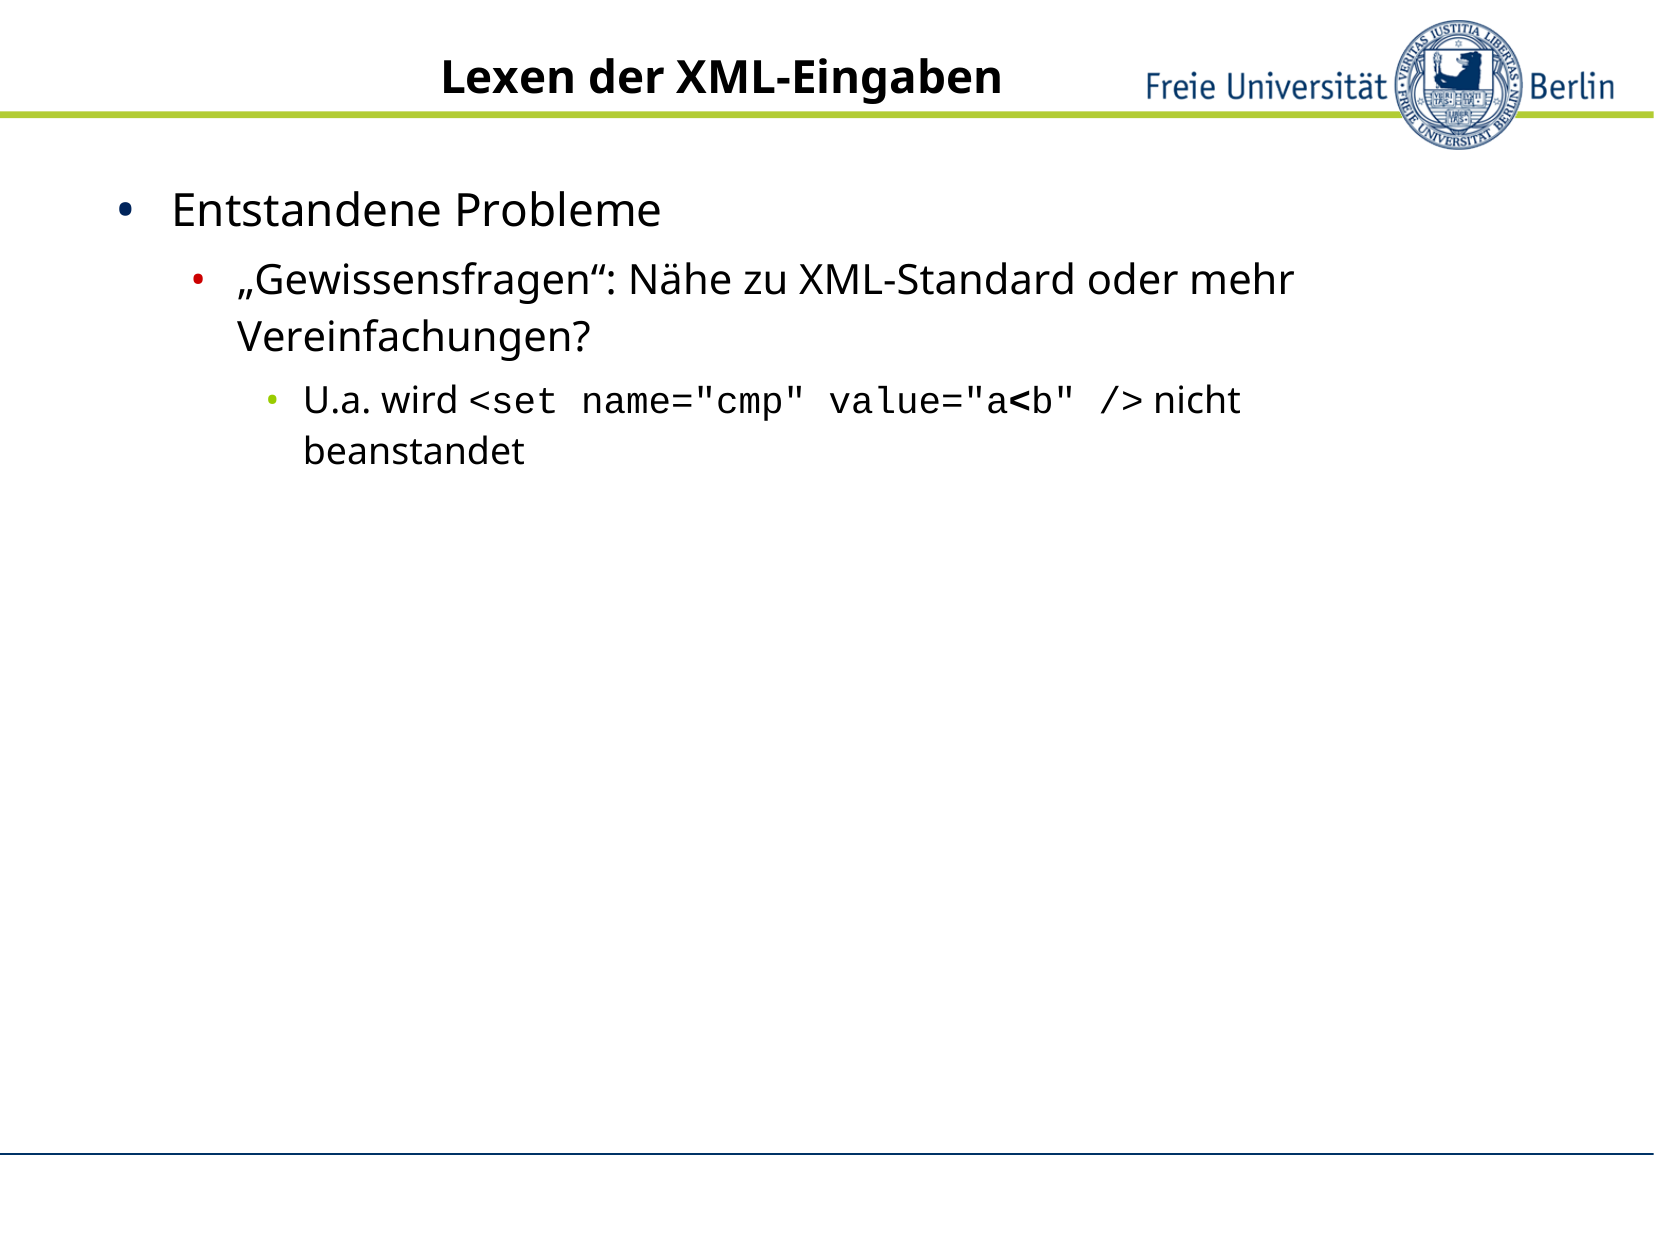

# Lexen der XML-Eingaben
Entstandene Probleme
„Gewissensfragen“: Nähe zu XML-Standard oder mehr Vereinfachungen?
U.a. wird <set name="cmp" value="a<b" /> nicht beanstandet